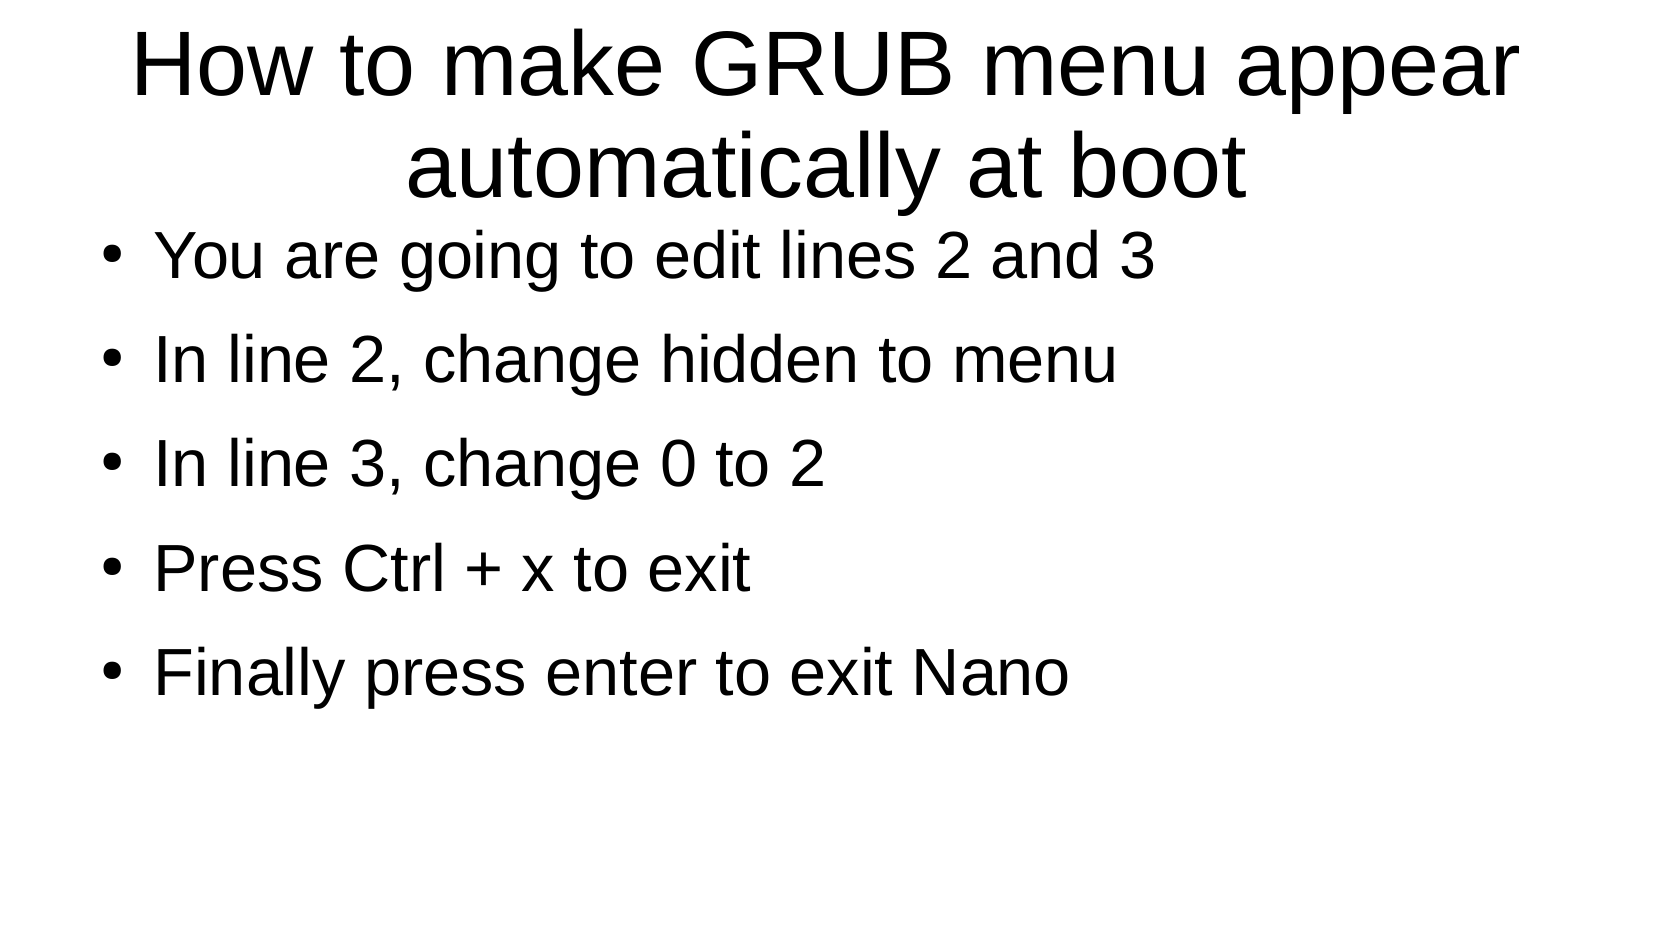

# How to make GRUB menu appear automatically at boot
You are going to edit lines 2 and 3
In line 2, change hidden to menu
In line 3, change 0 to 2
Press Ctrl + x to exit
Finally press enter to exit Nano